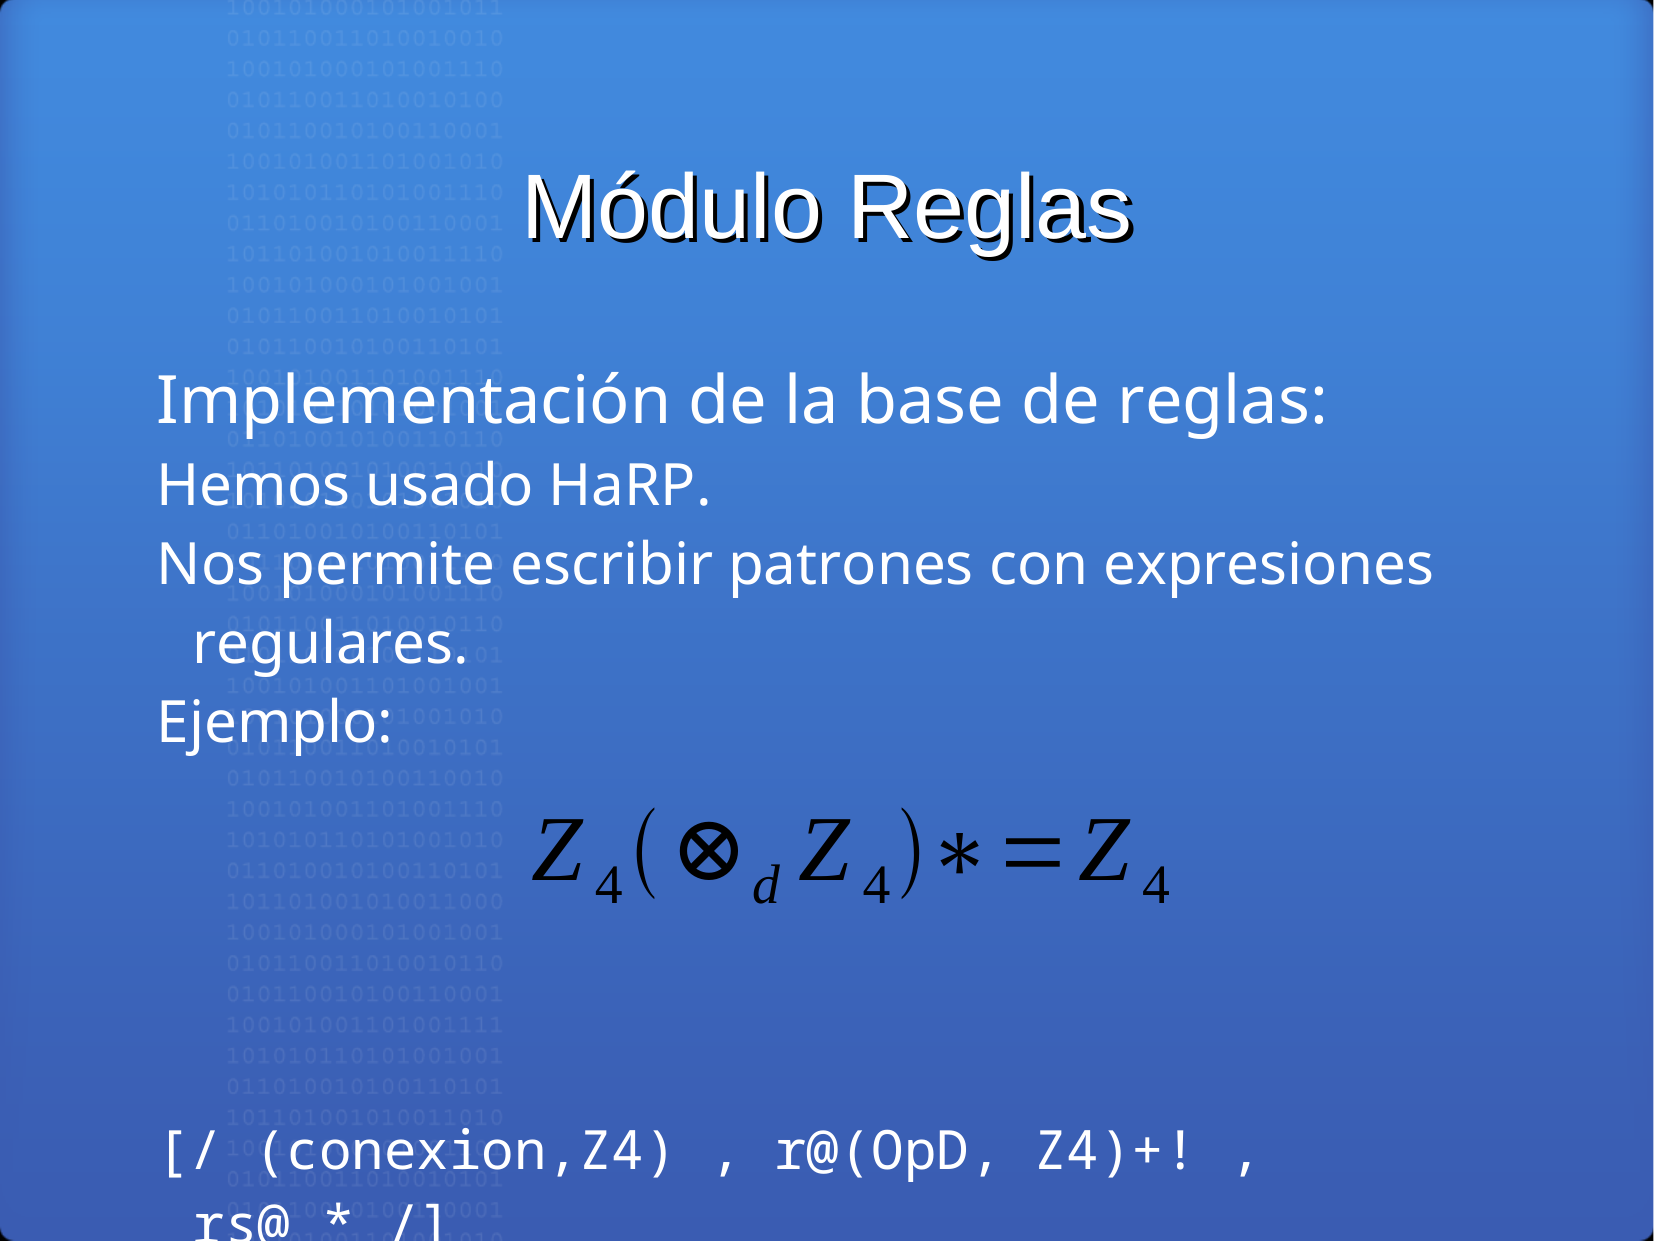

# Módulo Reglas
Implementación de la base de reglas:
Hemos usado HaRP.
Nos permite escribir patrones con expresiones regulares.
Ejemplo:
[/ (conexion,Z4) , r@(OpD, Z4)+! , rs@_* /]